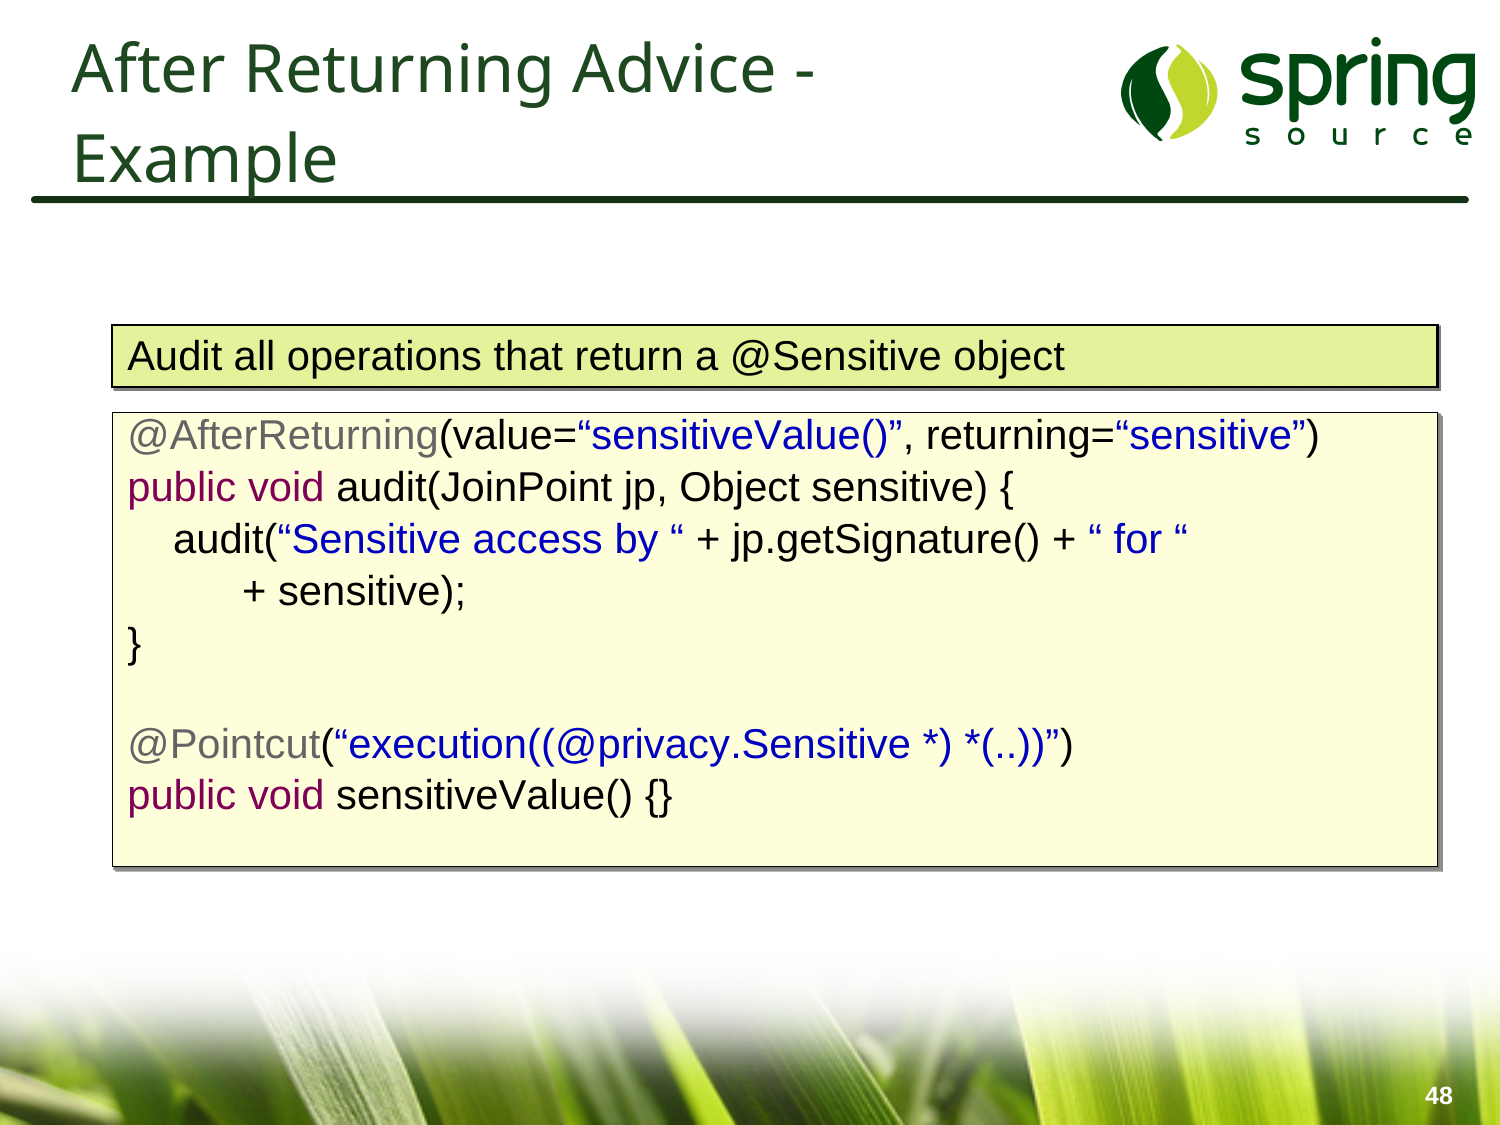

# After Returning Advice - Example
Audit all operations that return a @Sensitive object
@AfterReturning(value=“sensitiveValue()”, returning=“sensitive”)
public void audit(JoinPoint jp, Object sensitive) {
 audit(“Sensitive access by “ + jp.getSignature() + “ for “
 + sensitive);
}
@Pointcut(“execution((@privacy.Sensitive *) *(..))”)
public void sensitiveValue() {}